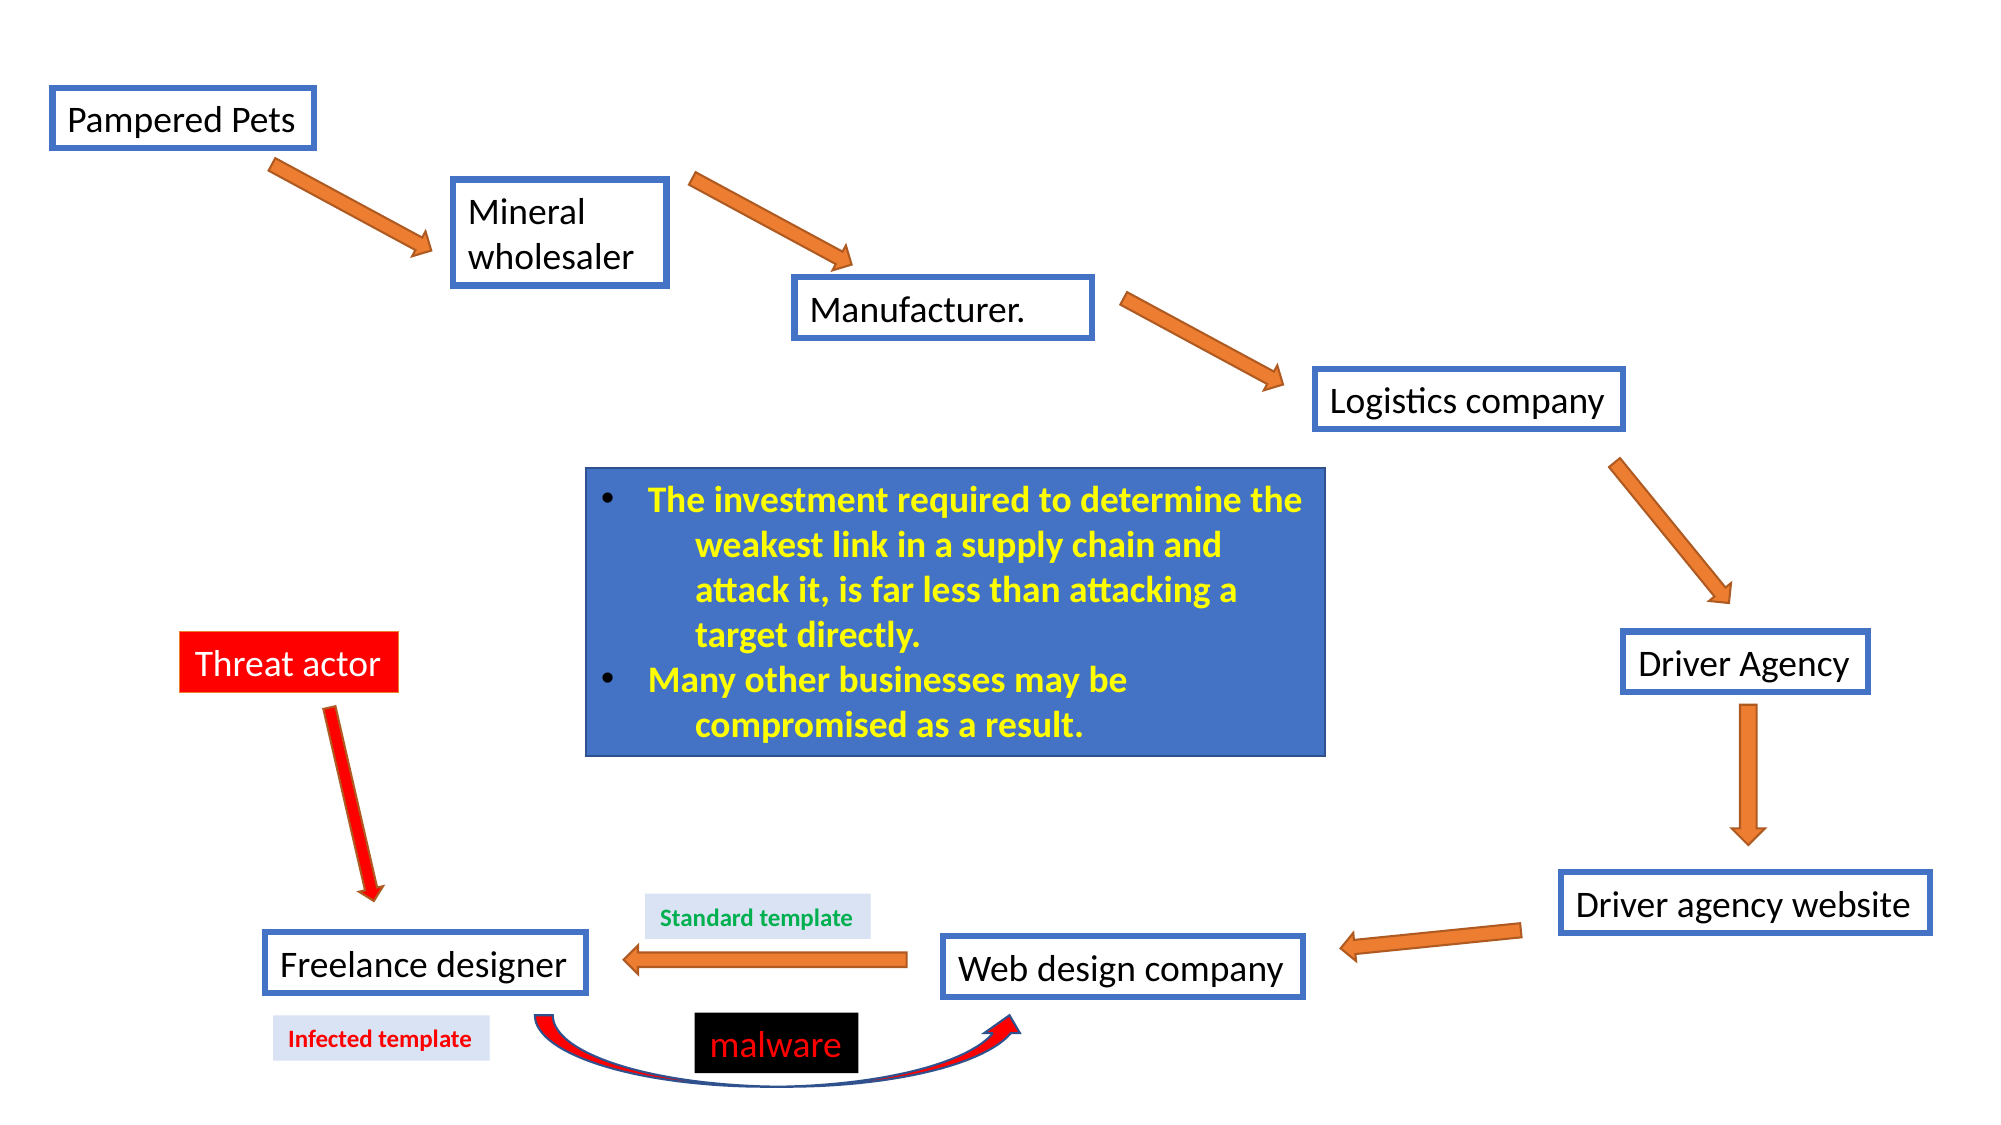

Pampered Pets
Mineral wholesaler
Manufacturer.
Logistics company
The investment required to determine the weakest link in a supply chain and attack it, is far less than attacking a target directly.
Many other businesses may be compromised as a result.
Threat actor
Driver Agency
Driver agency website
Standard template
Freelance designer
Web design company
malware
Infected template